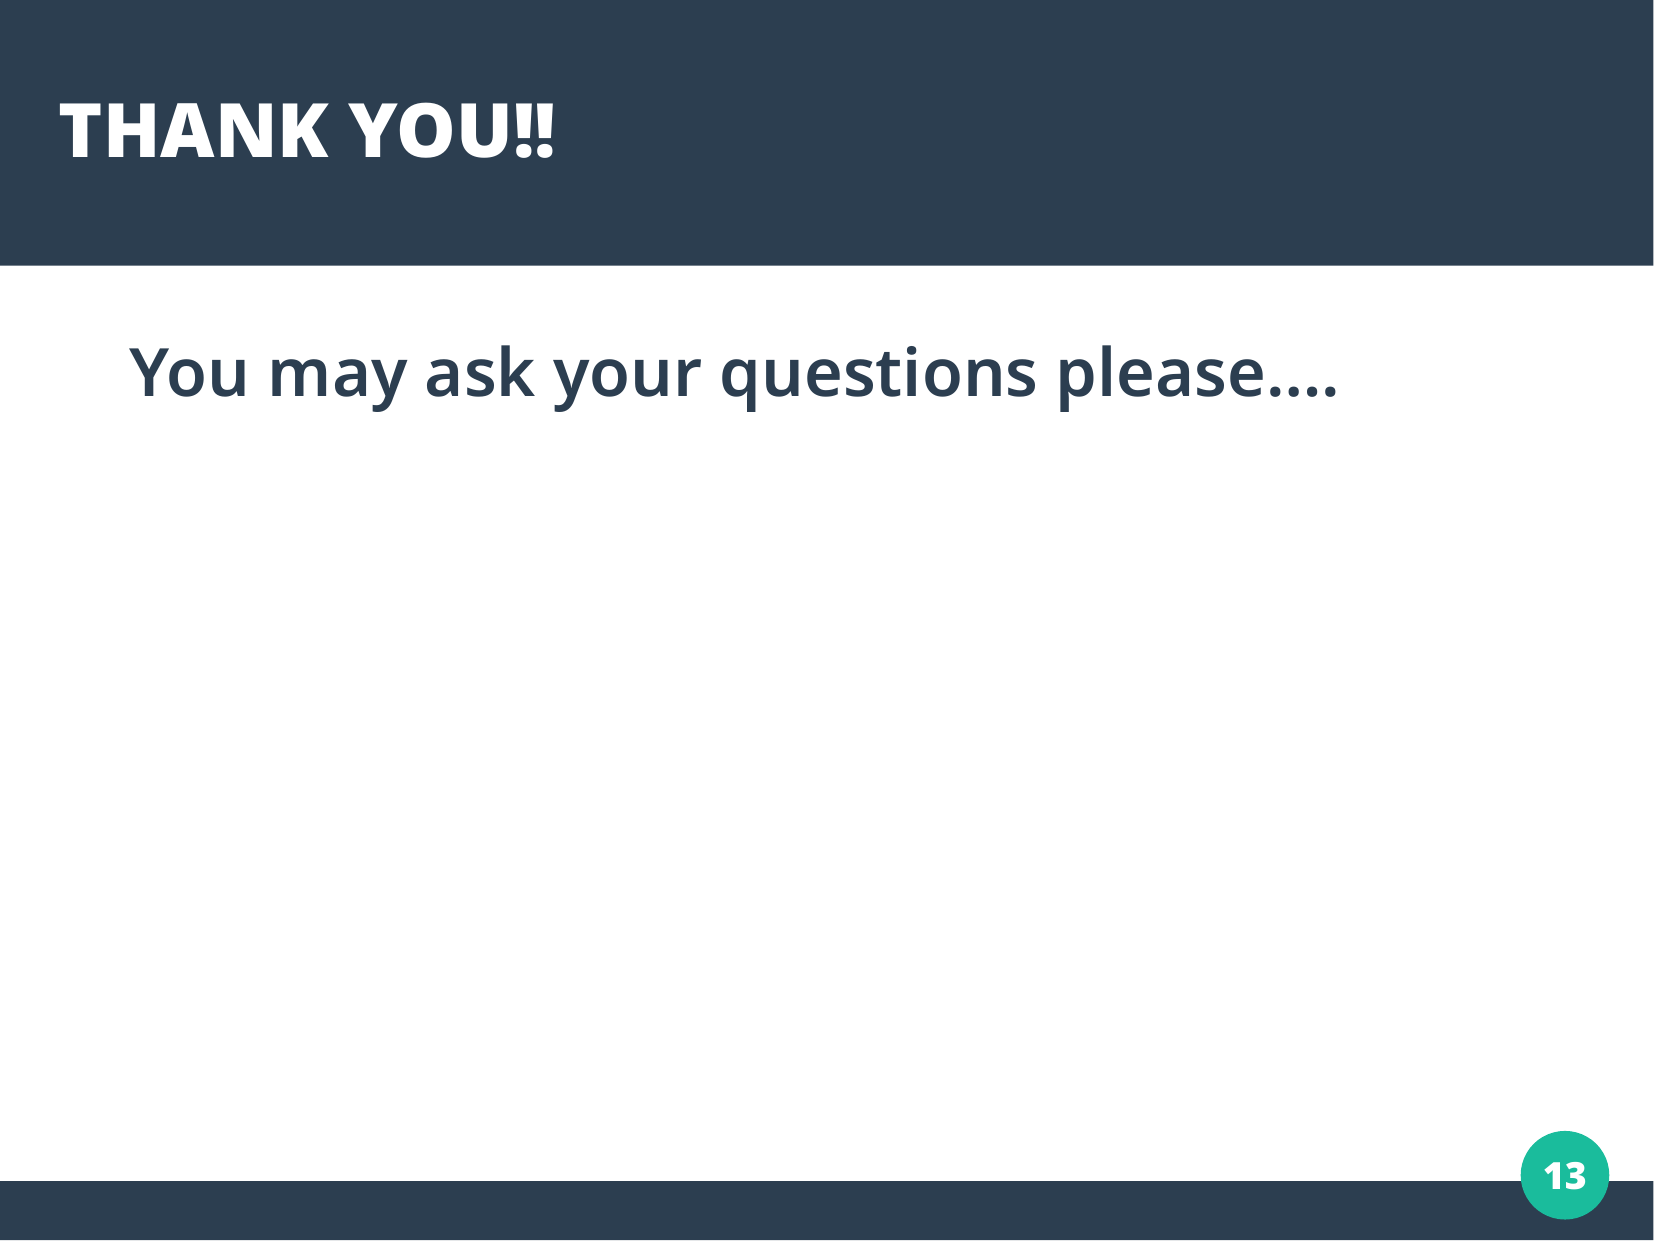

# THANK YOU!!
You may ask your questions please….
13